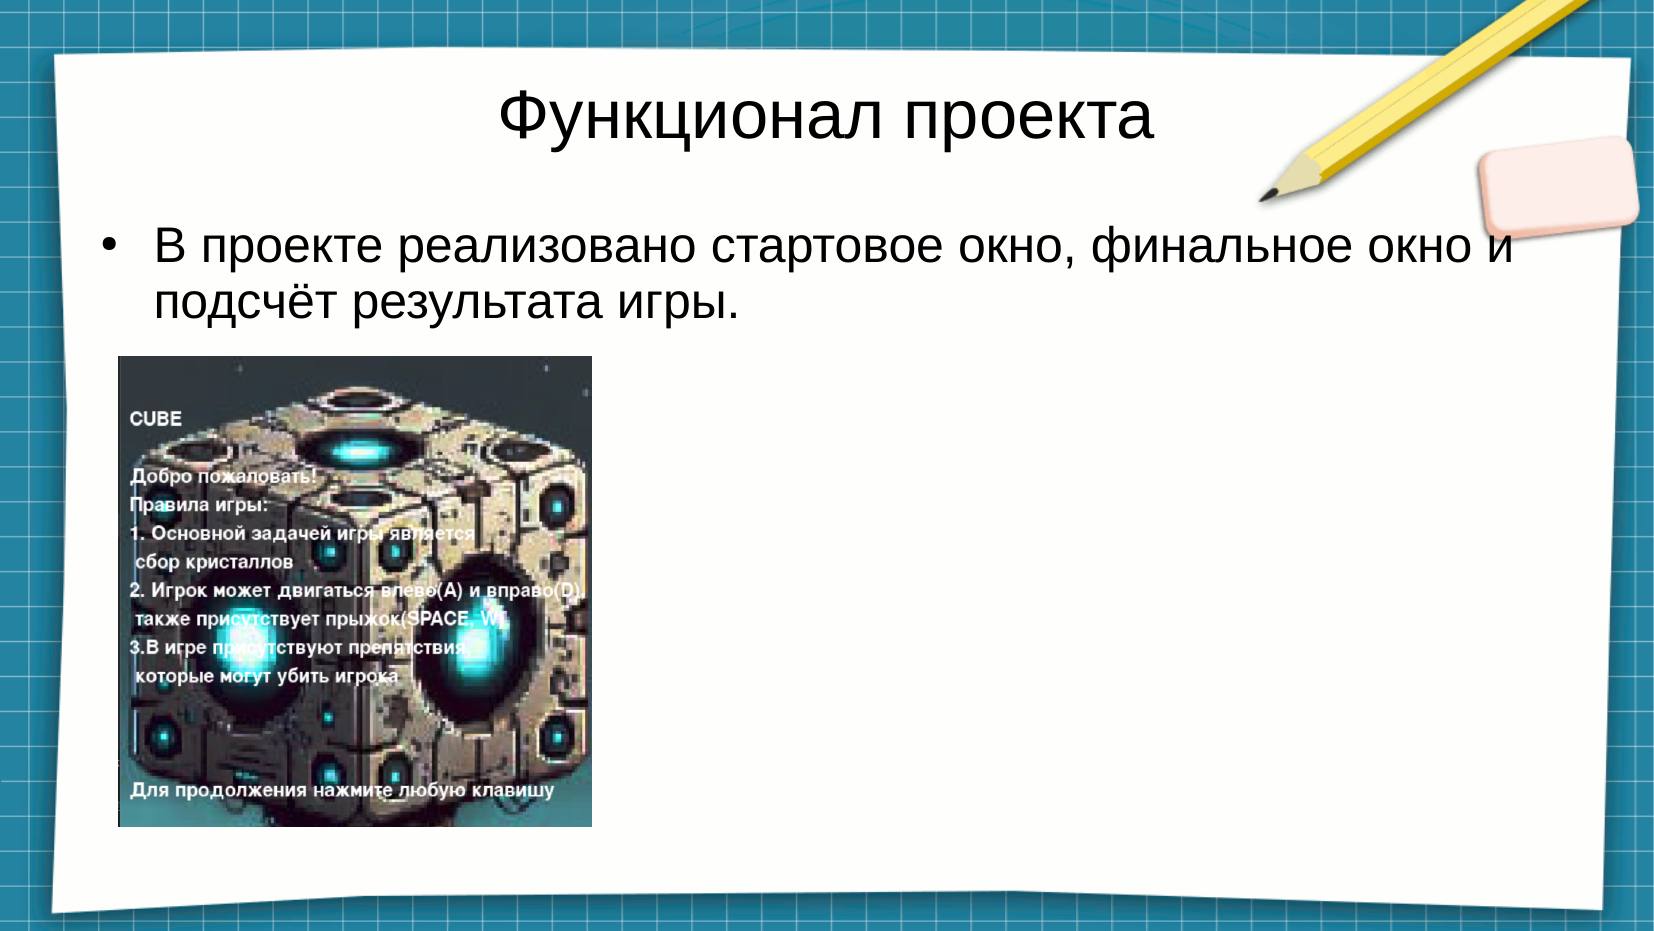

# Функционал проекта
В проекте реализовано стартовое окно, финальное окно и подсчёт результата игры.